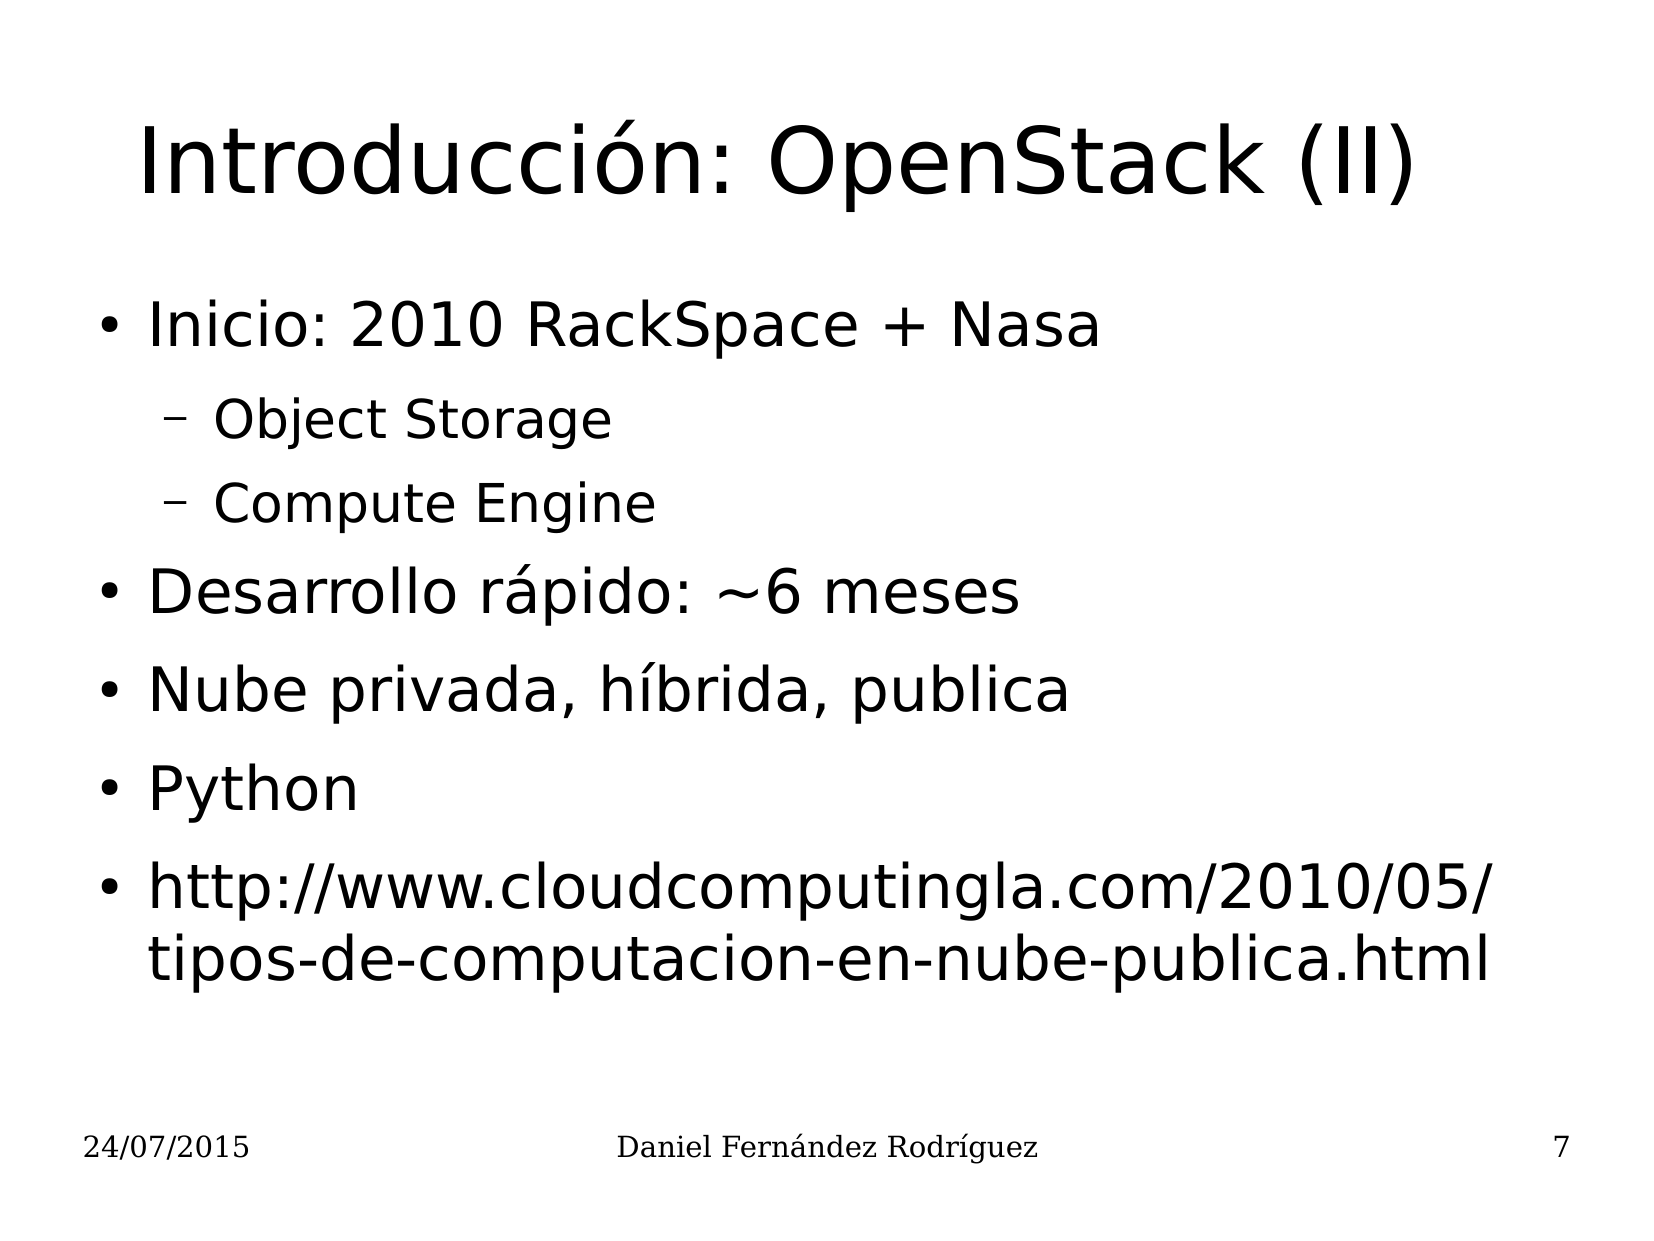

# Introducción: OpenStack (II)
Inicio: 2010 RackSpace + Nasa
Object Storage
Compute Engine
Desarrollo rápido: ~6 meses
Nube privada, híbrida, publica
Python
http://www.cloudcomputingla.com/2010/05/tipos-de-computacion-en-nube-publica.html
24/07/2015
Daniel Fernández Rodríguez
7